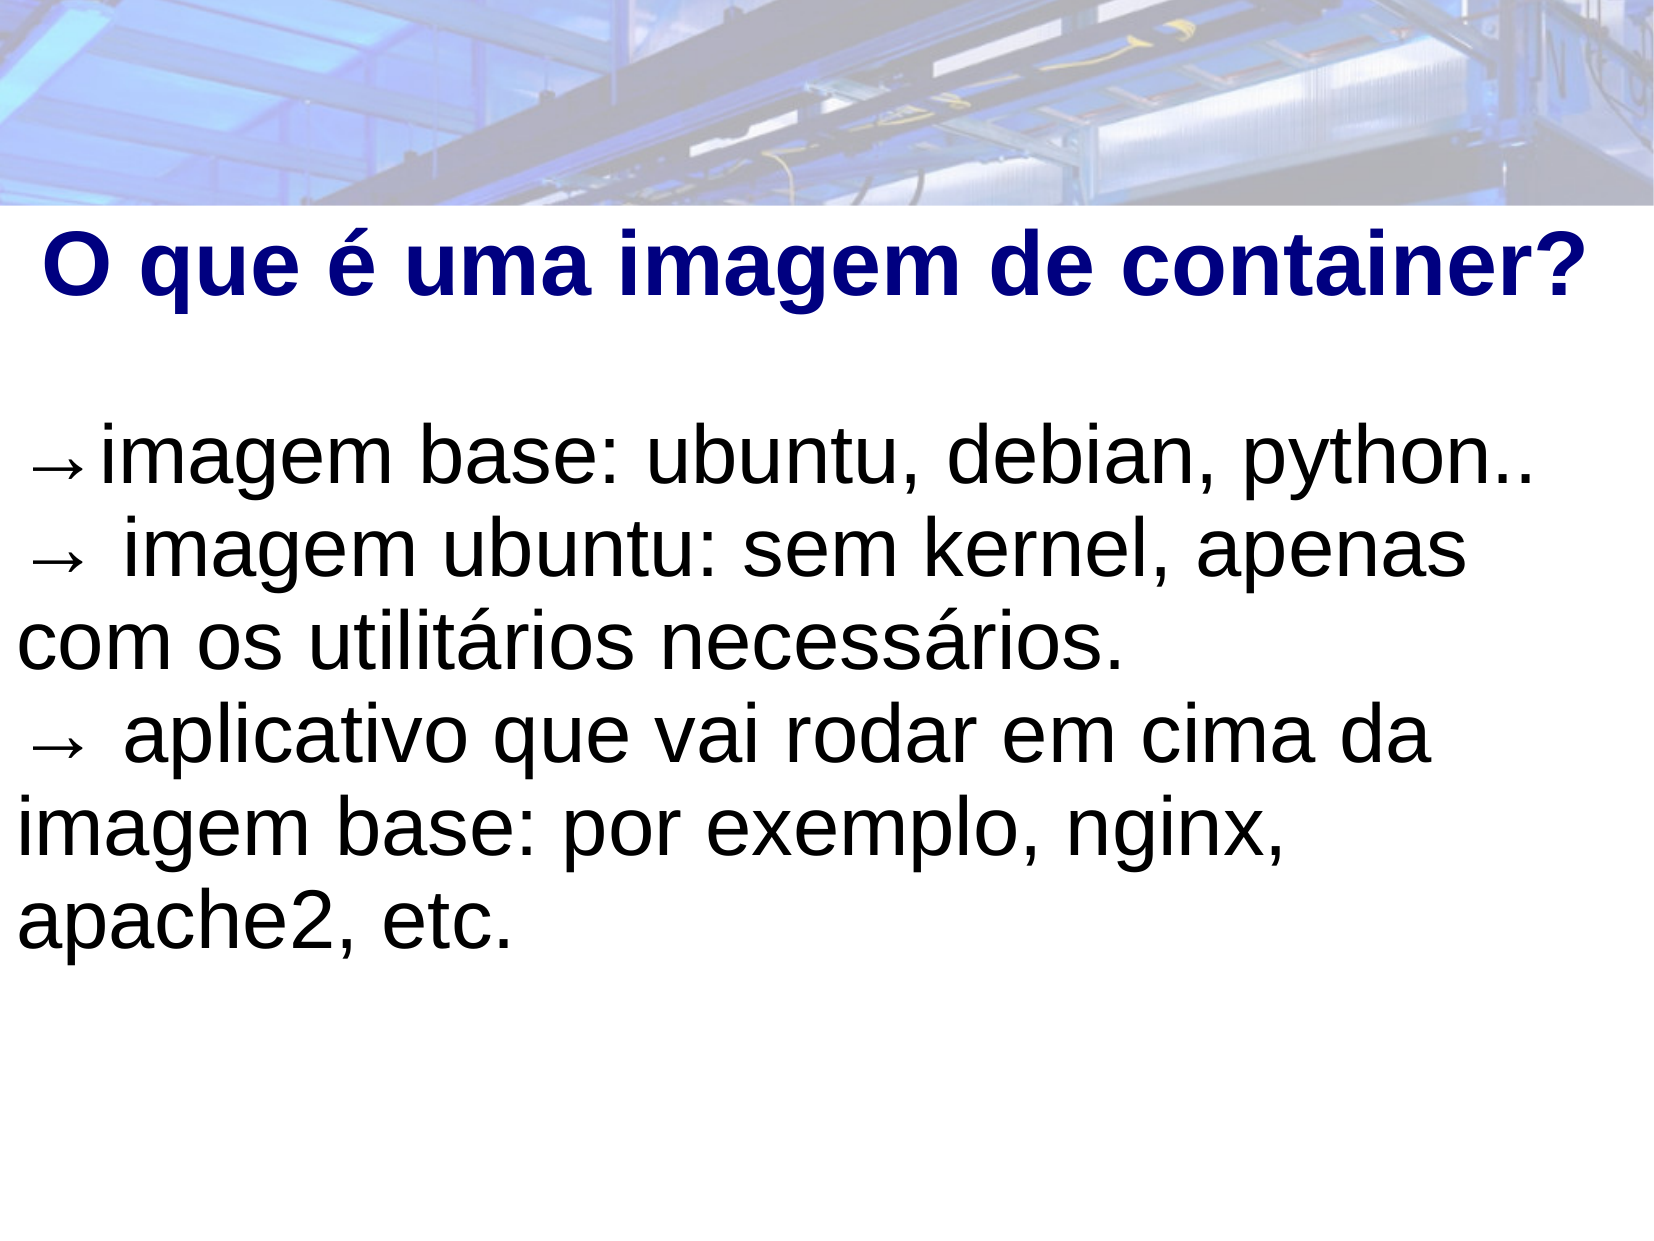

O que é uma imagem de container?
→imagem base: ubuntu, debian, python..
→ imagem ubuntu: sem kernel, apenas com os utilitários necessários.
→ aplicativo que vai rodar em cima da imagem base: por exemplo, nginx, apache2, etc.